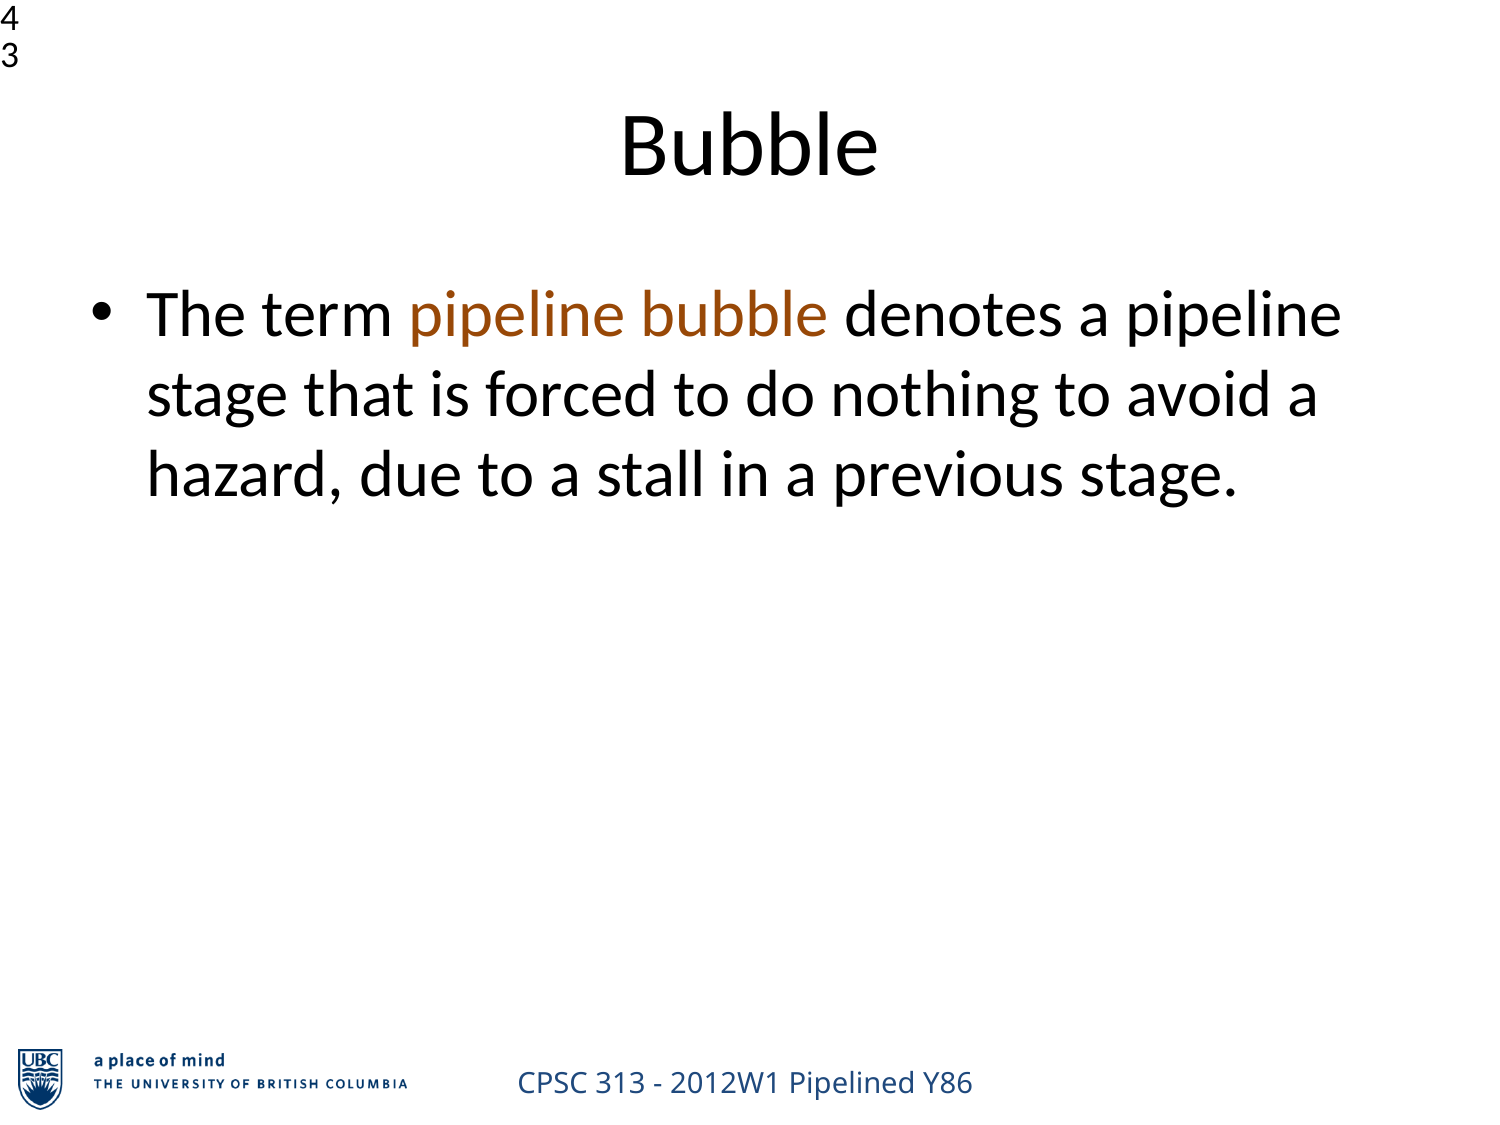

# Bubble
The term pipeline bubble denotes a pipeline stage that is forced to do nothing to avoid a hazard, due to a stall in a previous stage.